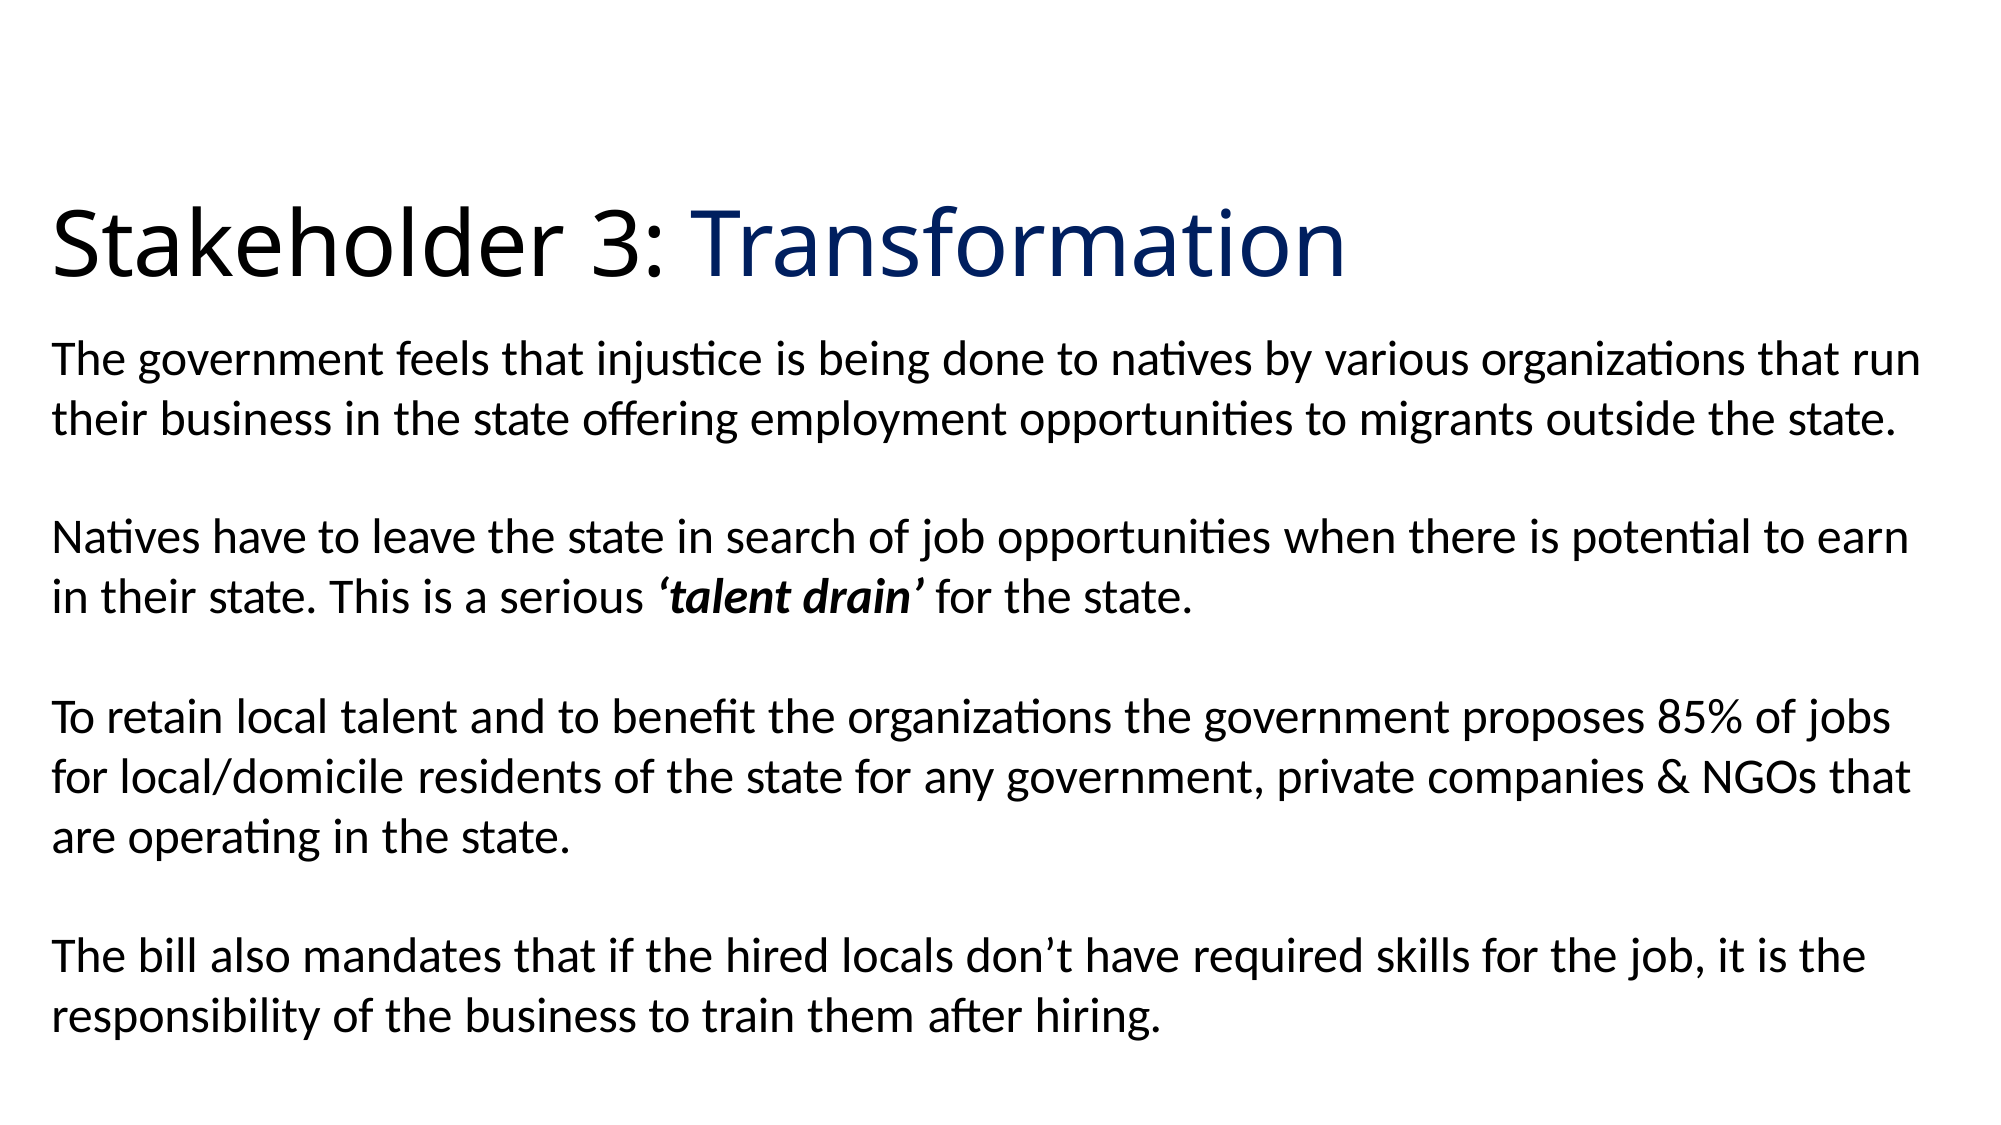

# Stakeholder 3: Transformation
The government feels that injustice is being done to natives by various organizations that run
their business in the state offering employment opportunities to migrants outside the state.
Natives have to leave the state in search of job opportunities when there is potential to earn
in their state. This is a serious ‘talent drain’ for the state.
To retain local talent and to benefit the organizations the government proposes 85% of jobs for local/domicile residents of the state for any government, private companies & NGOs that are operating in the state.
The bill also mandates that if the hired locals don’t have required skills for the job, it is the responsibility of the business to train them after hiring.